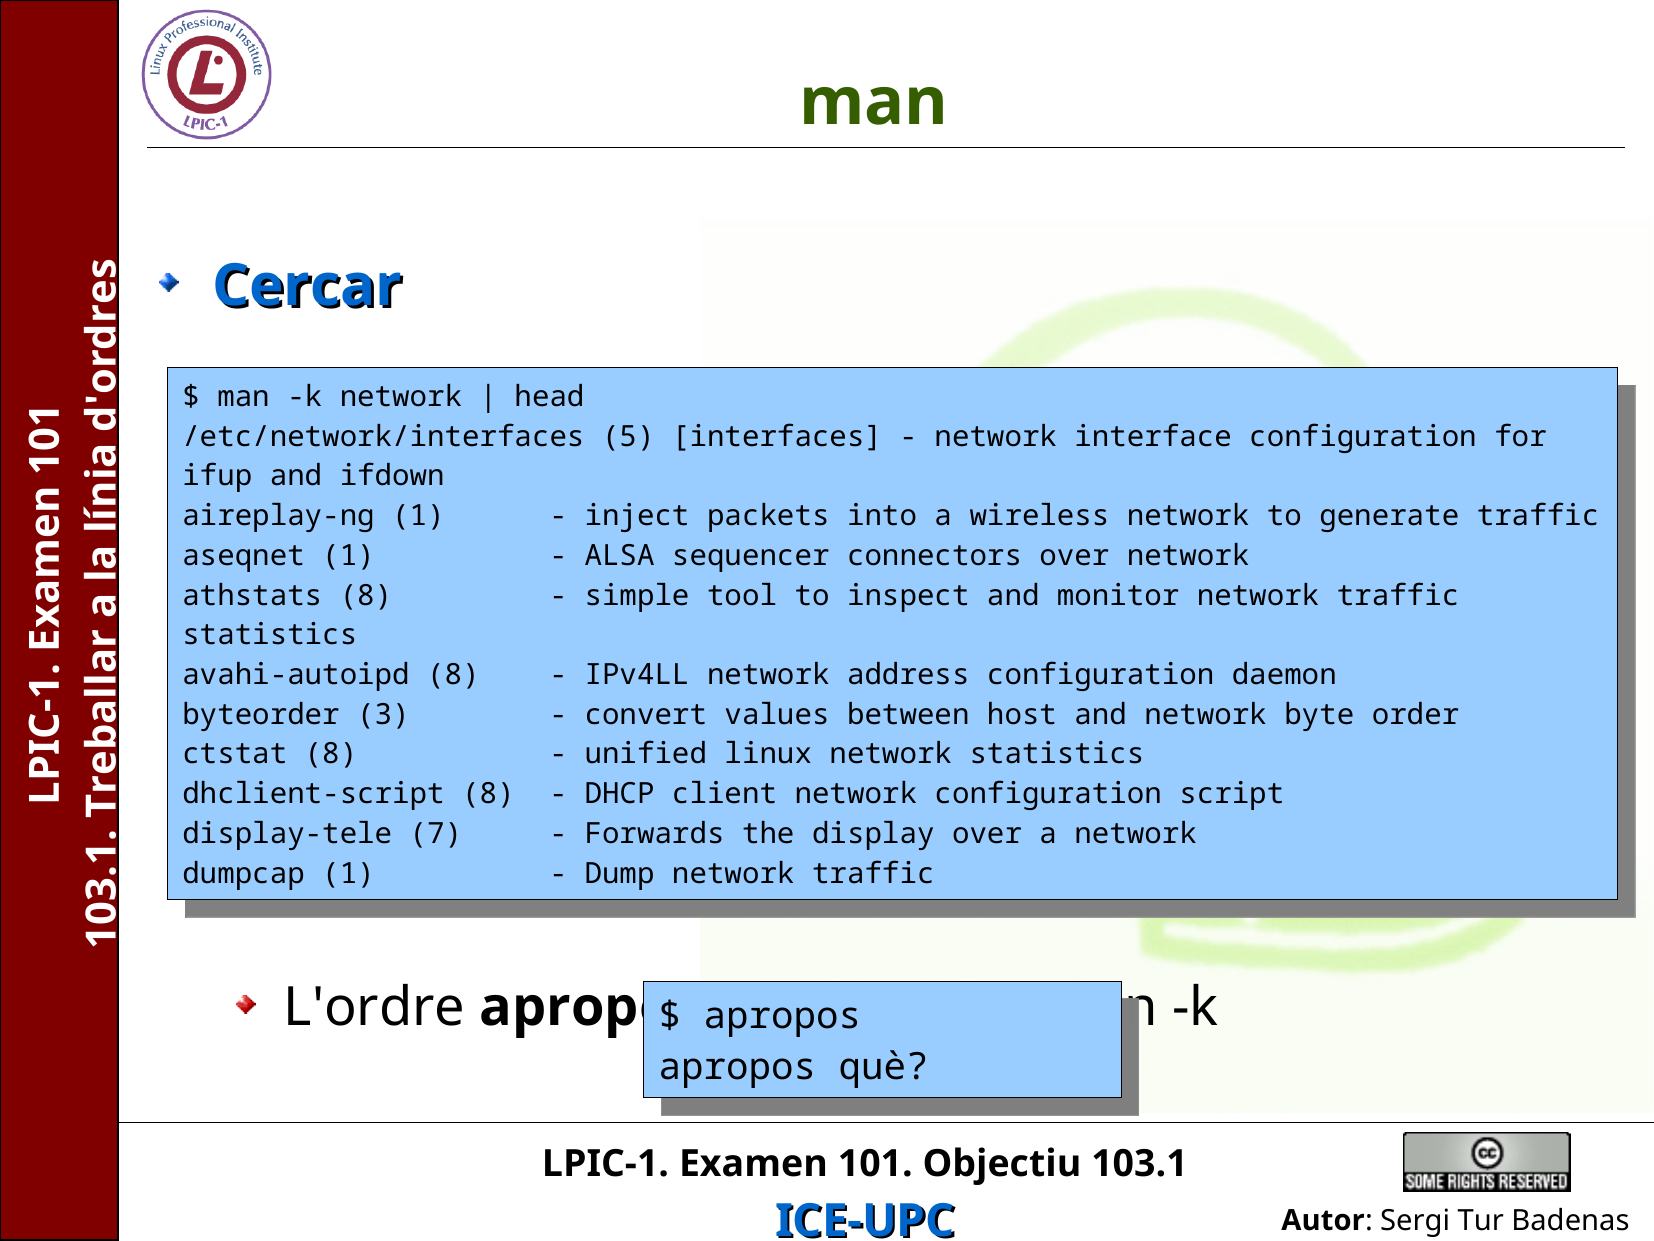

# man
Cercar
L'ordre apropos és identica a man -k
$ man -k network | head
/etc/network/interfaces (5) [interfaces] - network interface configuration for ifup and ifdown
aireplay-ng (1) - inject packets into a wireless network to generate traffic
aseqnet (1) - ALSA sequencer connectors over network
athstats (8) - simple tool to inspect and monitor network traffic statistics
avahi-autoipd (8) - IPv4LL network address configuration daemon
byteorder (3) - convert values between host and network byte order
ctstat (8) - unified linux network statistics
dhclient-script (8) - DHCP client network configuration script
display-tele (7) - Forwards the display over a network
dumpcap (1) - Dump network traffic
$ apropos
apropos què?